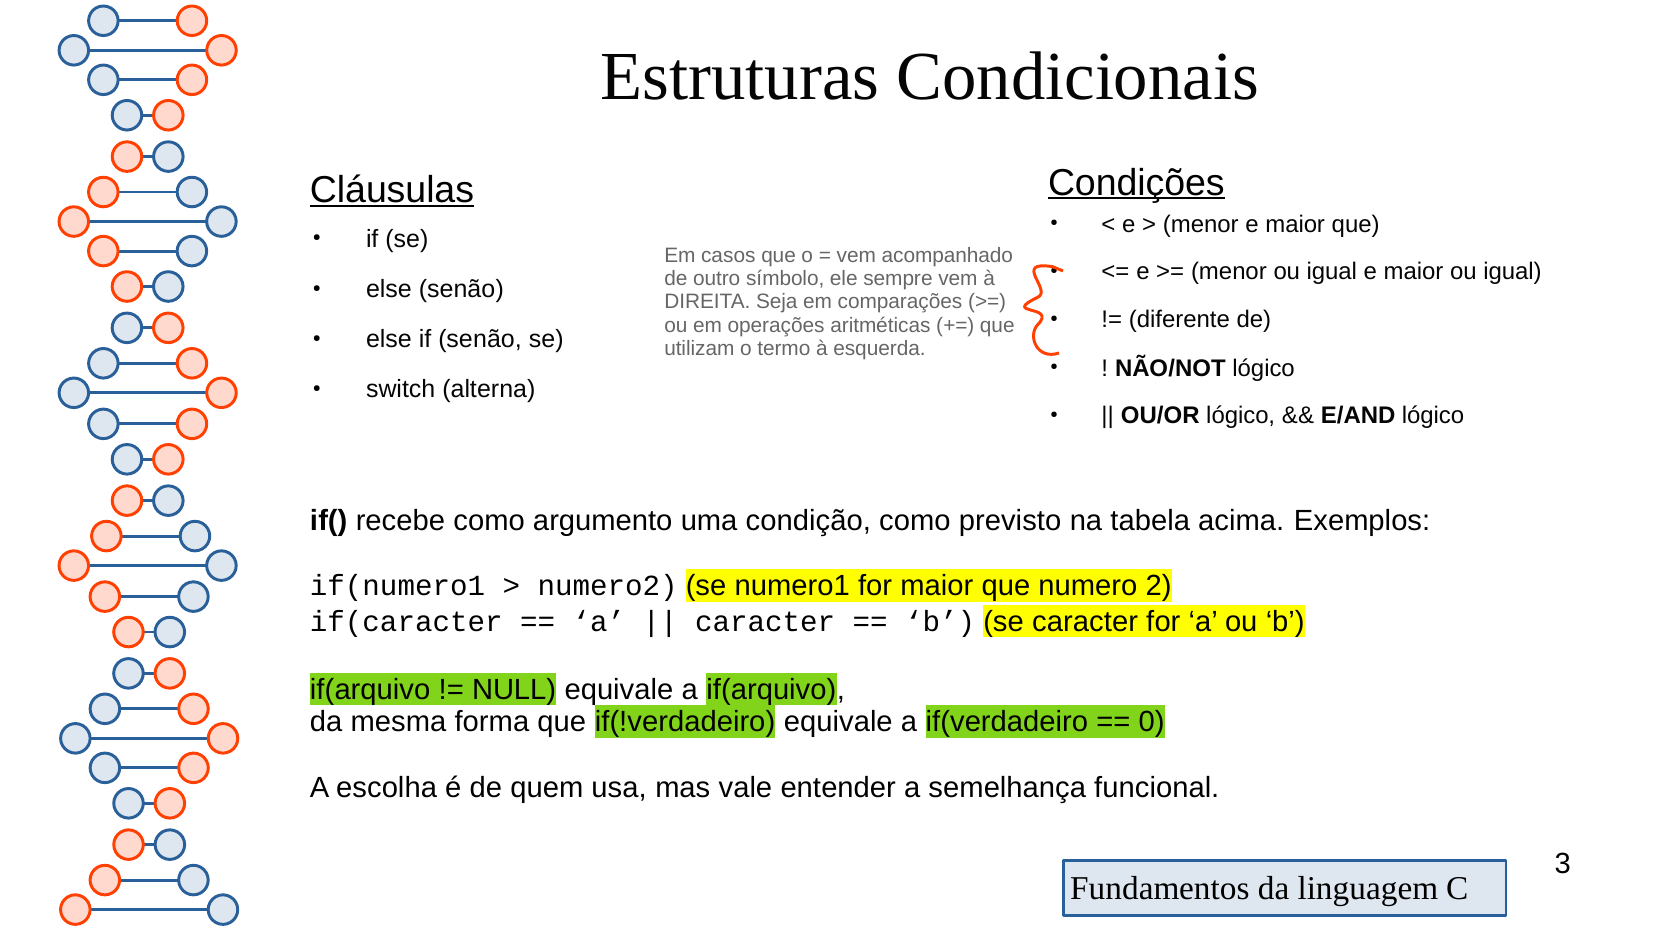

Estruturas Condicionais
Condições
Cláusulas
< e > (menor e maior que)
<= e >= (menor ou igual e maior ou igual)
!= (diferente de)
! NÃO/NOT lógico
|| OU/OR lógico, && E/AND lógico
# if (se)
else (senão)
else if (senão, se)
switch (alterna)
Em casos que o = vem acompanhado de outro símbolo, ele sempre vem à DIREITA. Seja em comparações (>=) ou em operações aritméticas (+=) que utilizam o termo à esquerda.
if() recebe como argumento uma condição, como previsto na tabela acima. Exemplos:
if(numero1 > numero2) (se numero1 for maior que numero 2)
if(caracter == ‘a’ || caracter == ‘b’) (se caracter for ‘a’ ou ‘b’)
if(arquivo != NULL) equivale a if(arquivo),
da mesma forma que if(!verdadeiro) equivale a if(verdadeiro == 0)
A escolha é de quem usa, mas vale entender a semelhança funcional.
3
Fundamentos da linguagem C